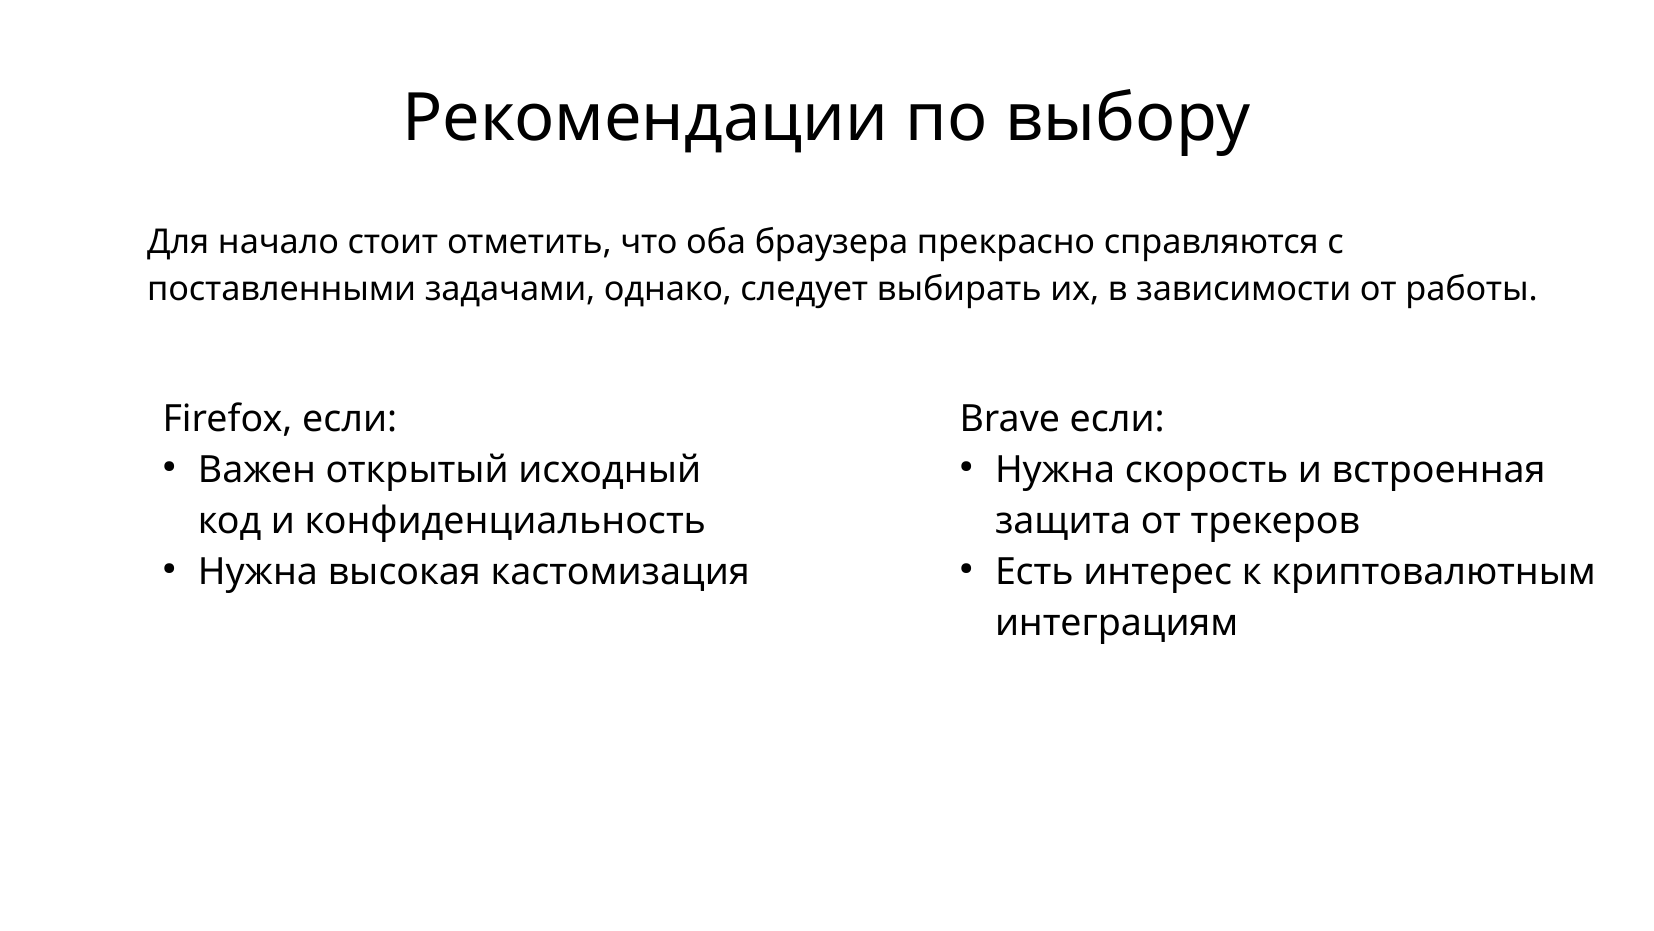

# Рекомендации по выбору
Для начало стоит отметить, что оба браузера прекрасно справляются с поставленными задачами, однако, следует выбирать их, в зависимости от работы.
Firefox, если:
Важен открытый исходный код и конфиденциальность
Нужна высокая кастомизация
Brave если:
Нужна скорость и встроенная защита от трекеров
Есть интерес к криптовалютным интеграциям